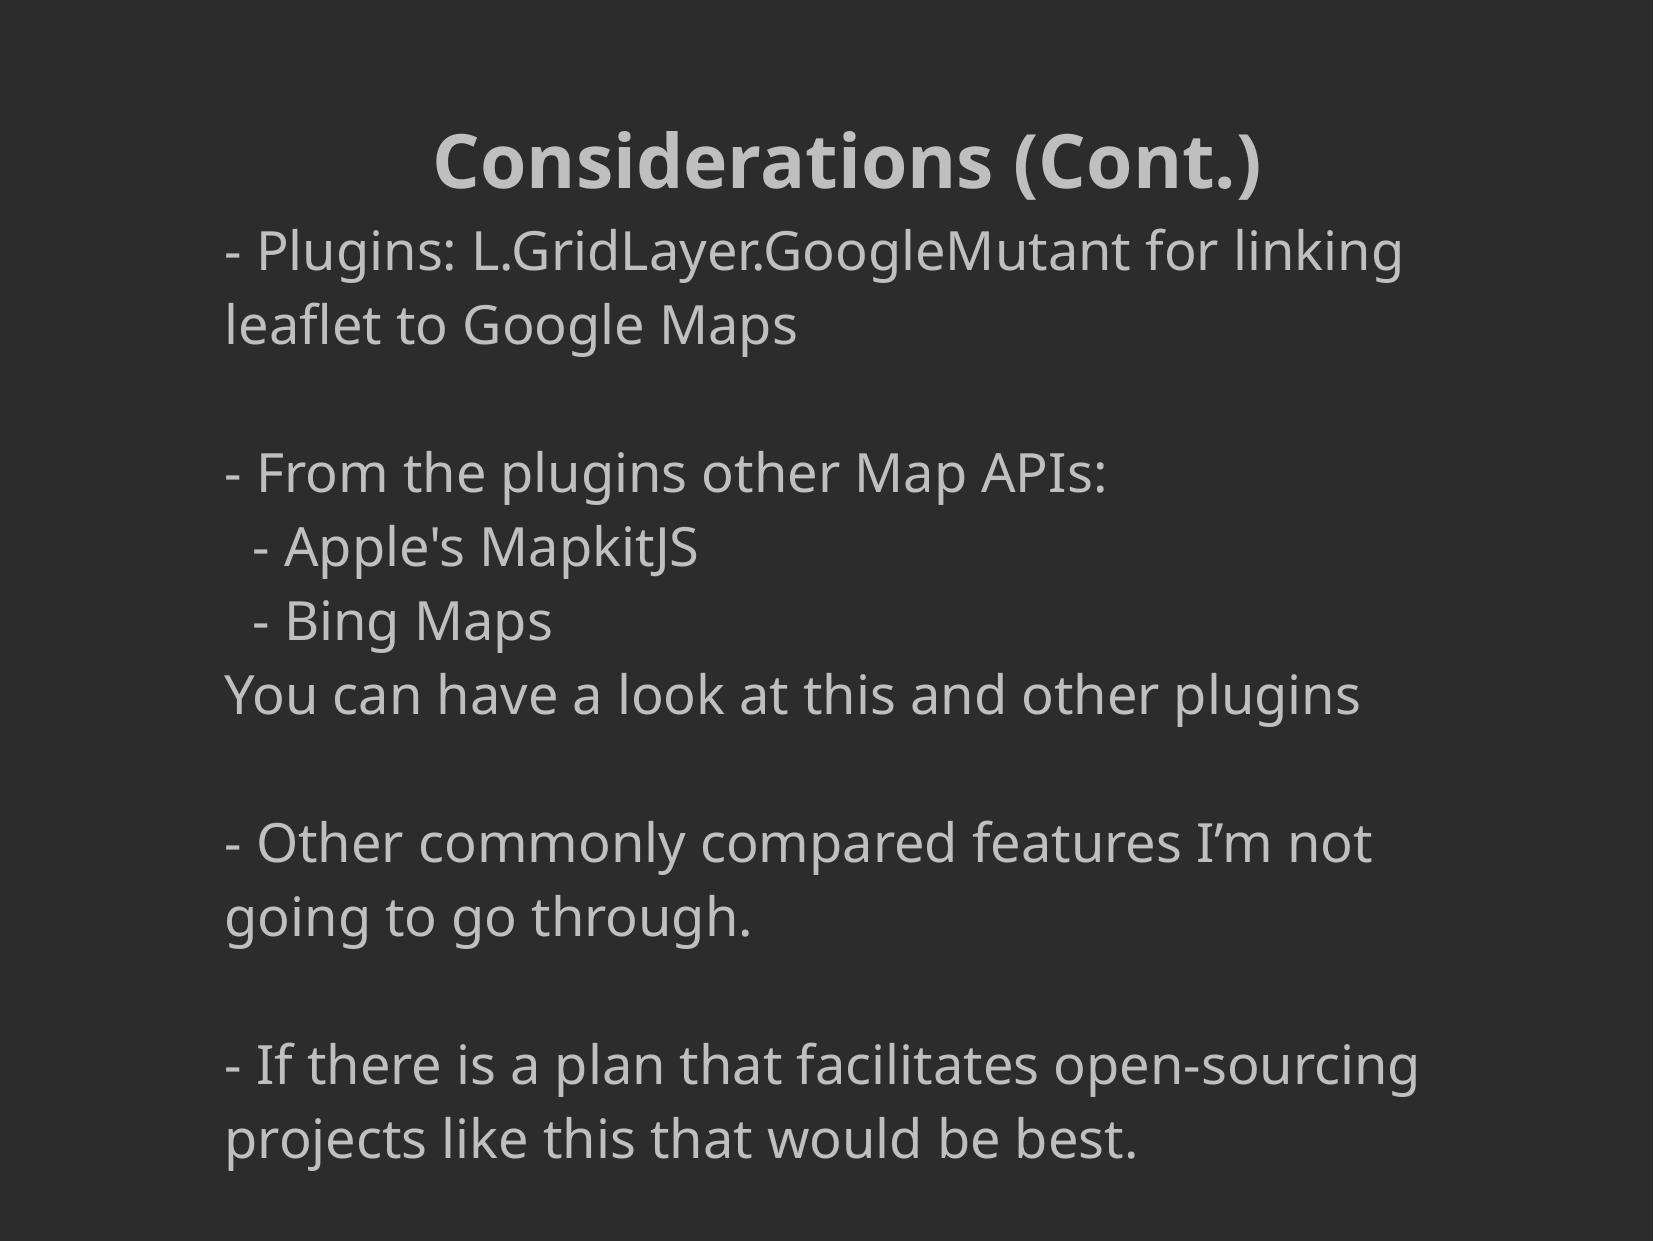

Considerations (Cont.)
- Plugins: L.GridLayer.GoogleMutant for linking leaflet to Google Maps
- From the plugins other Map APIs:
 - Apple's MapkitJS
 - Bing Maps
You can have a look at this and other plugins
- Other commonly compared features I’m not going to go through.
- If there is a plan that facilitates open-sourcing projects like this that would be best.